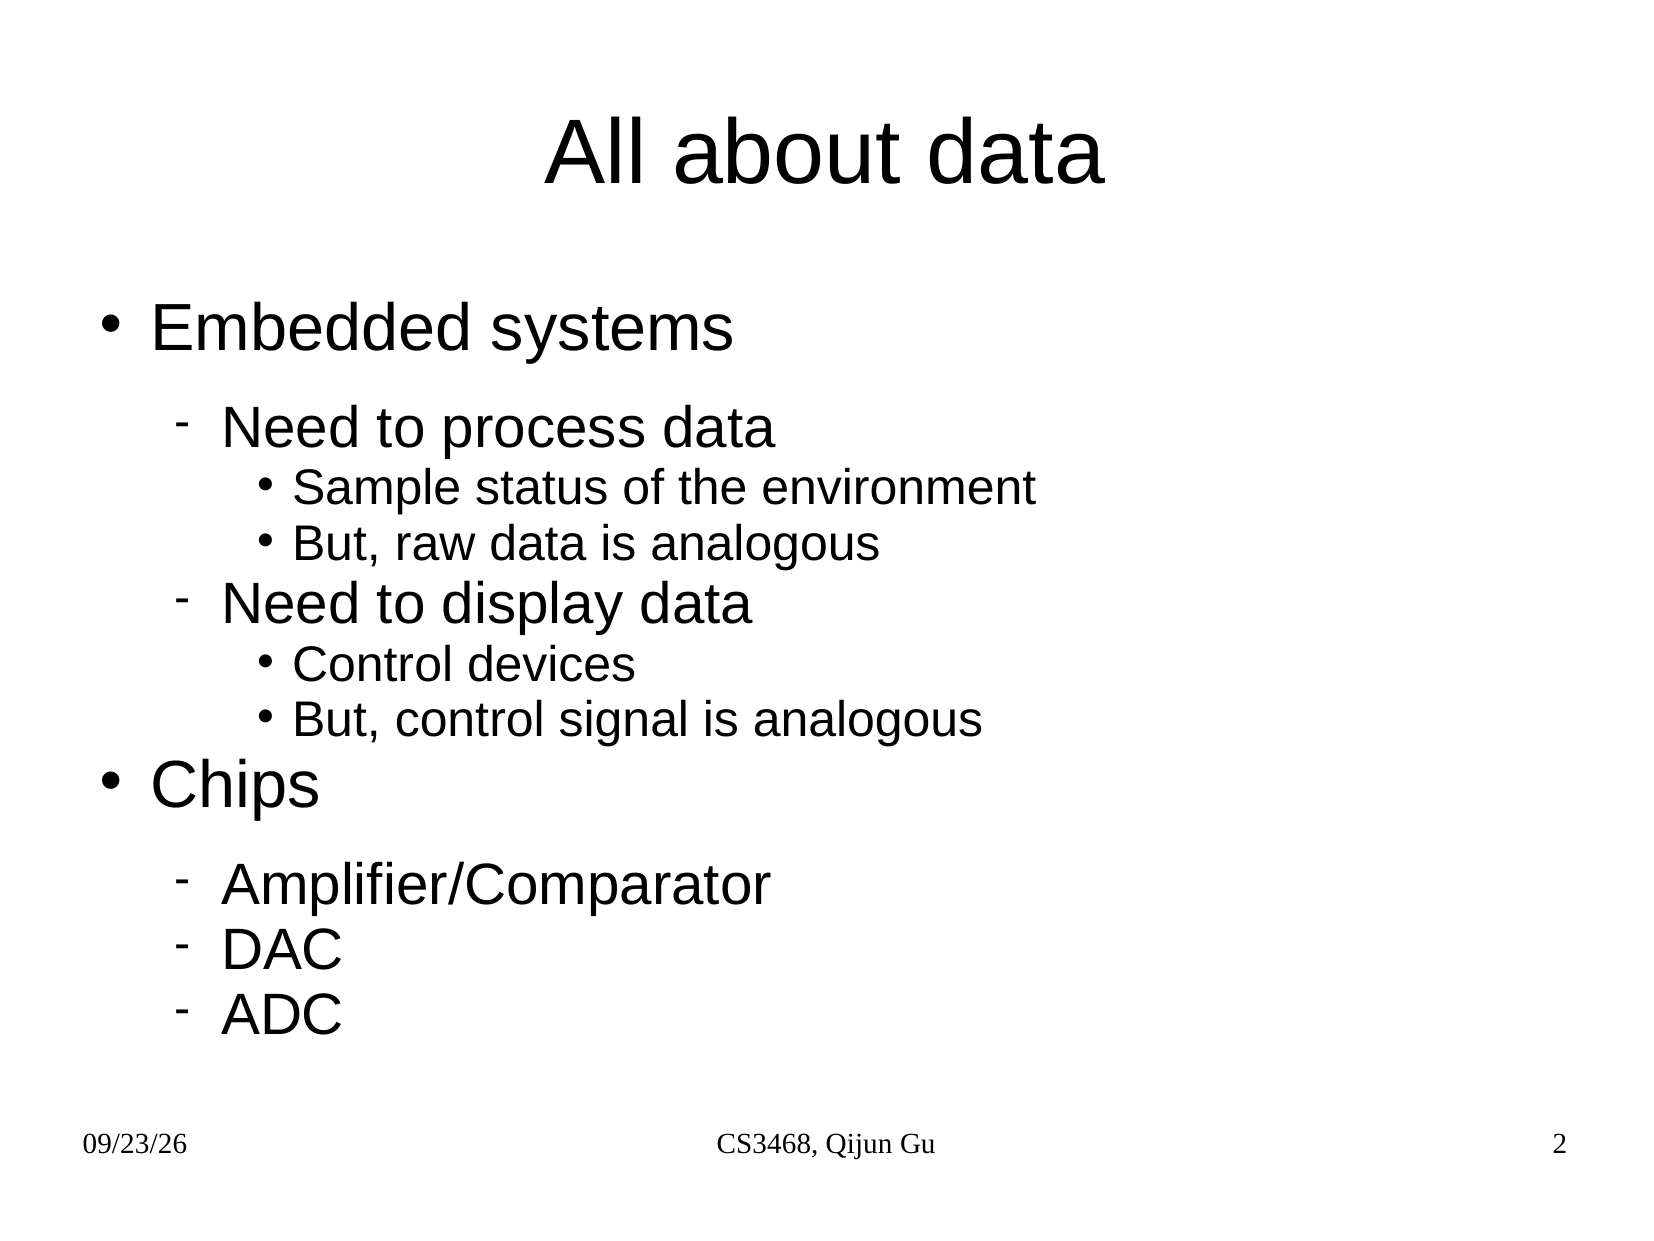

# All about data
Embedded systems
Need to process data
Sample status of the environment
But, raw data is analogous
Need to display data
Control devices
But, control signal is analogous
Chips
Amplifier/Comparator
DAC
ADC
CS3468, Qijun Gu
2